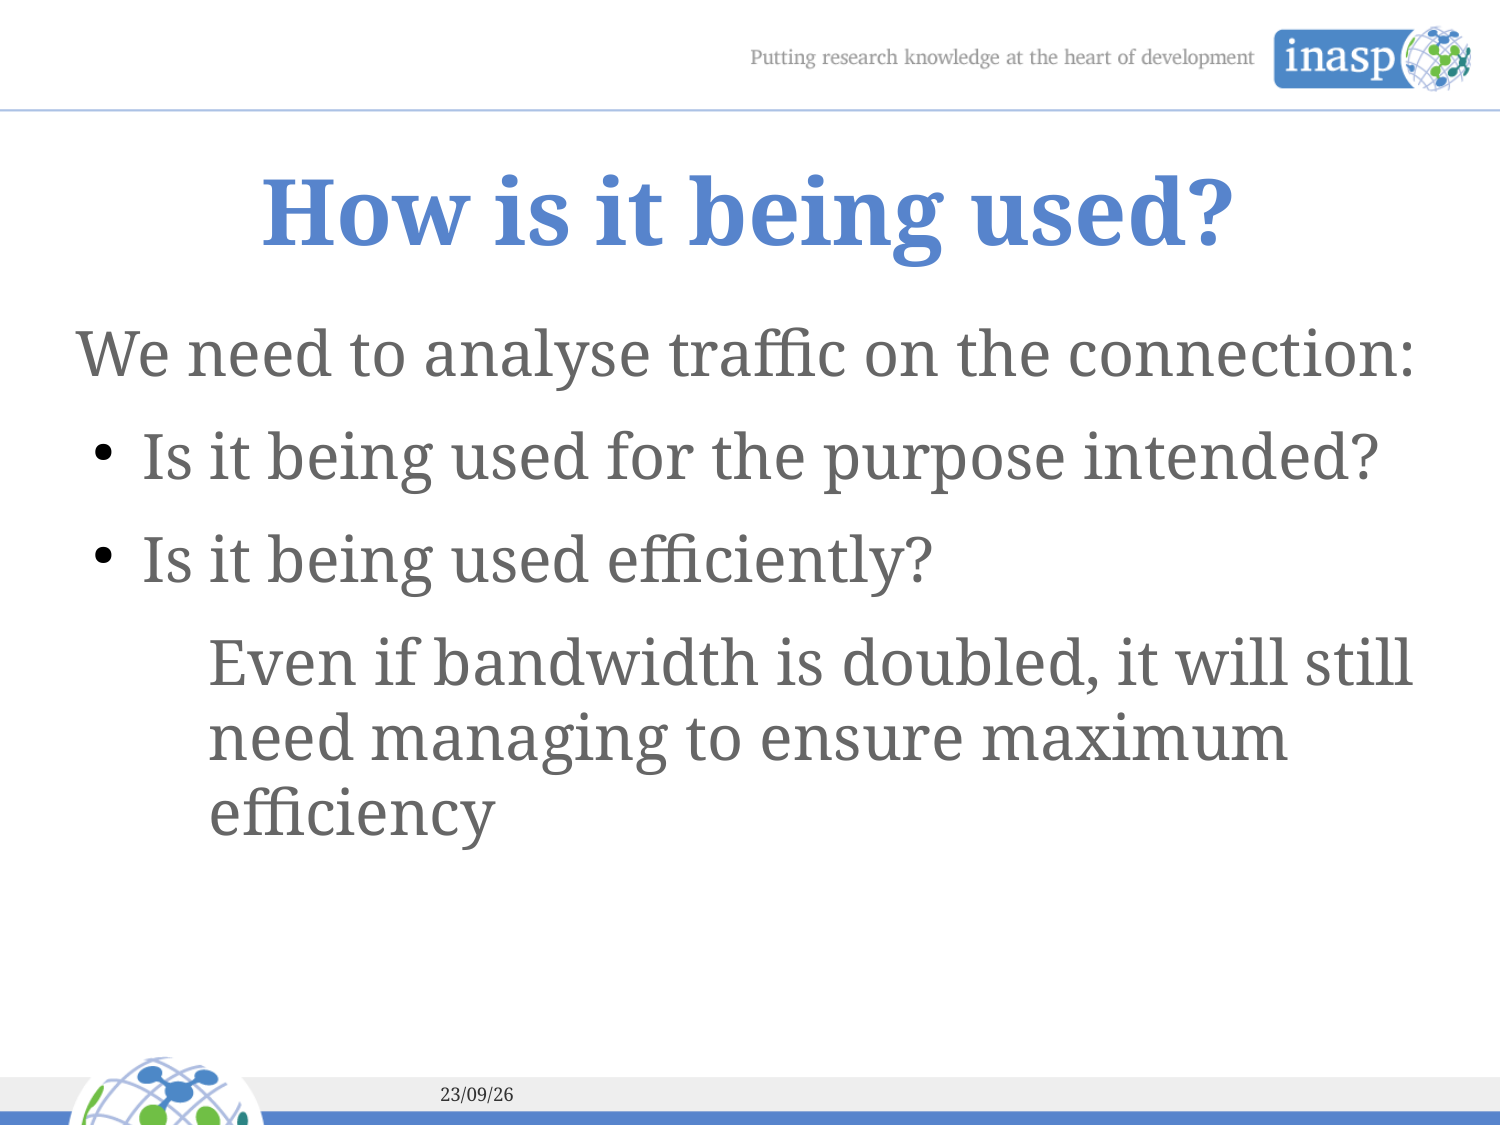

# How is it being used?
We need to analyse traffic on the connection:
Is it being used for the purpose intended?
Is it being used efficiently?
Even if bandwidth is doubled, it will still need managing to ensure maximum efficiency